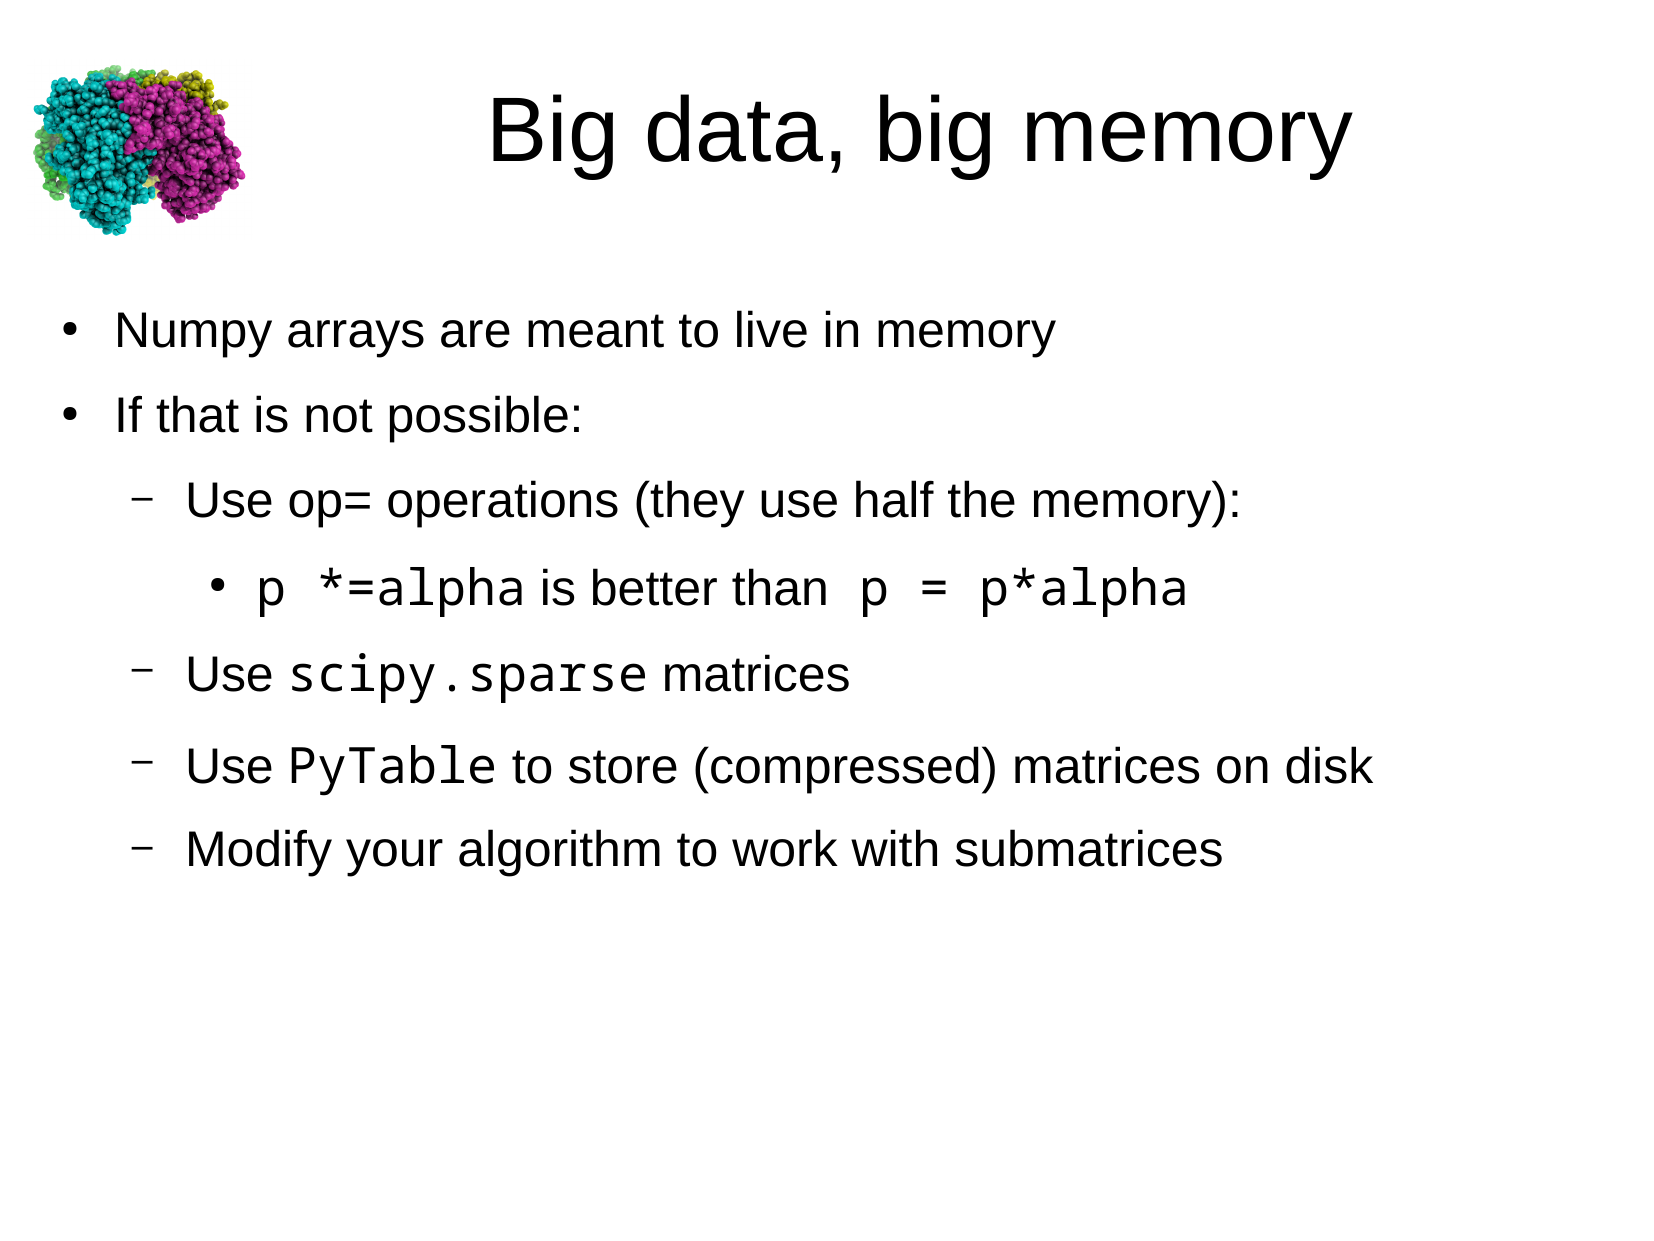

# Big data, big memory
Numpy arrays are meant to live in memory
If that is not possible:
Use op= operations (they use half the memory):
p *=alpha is better than p = p*alpha
Use scipy.sparse matrices
Use PyTable to store (compressed) matrices on disk
Modify your algorithm to work with submatrices